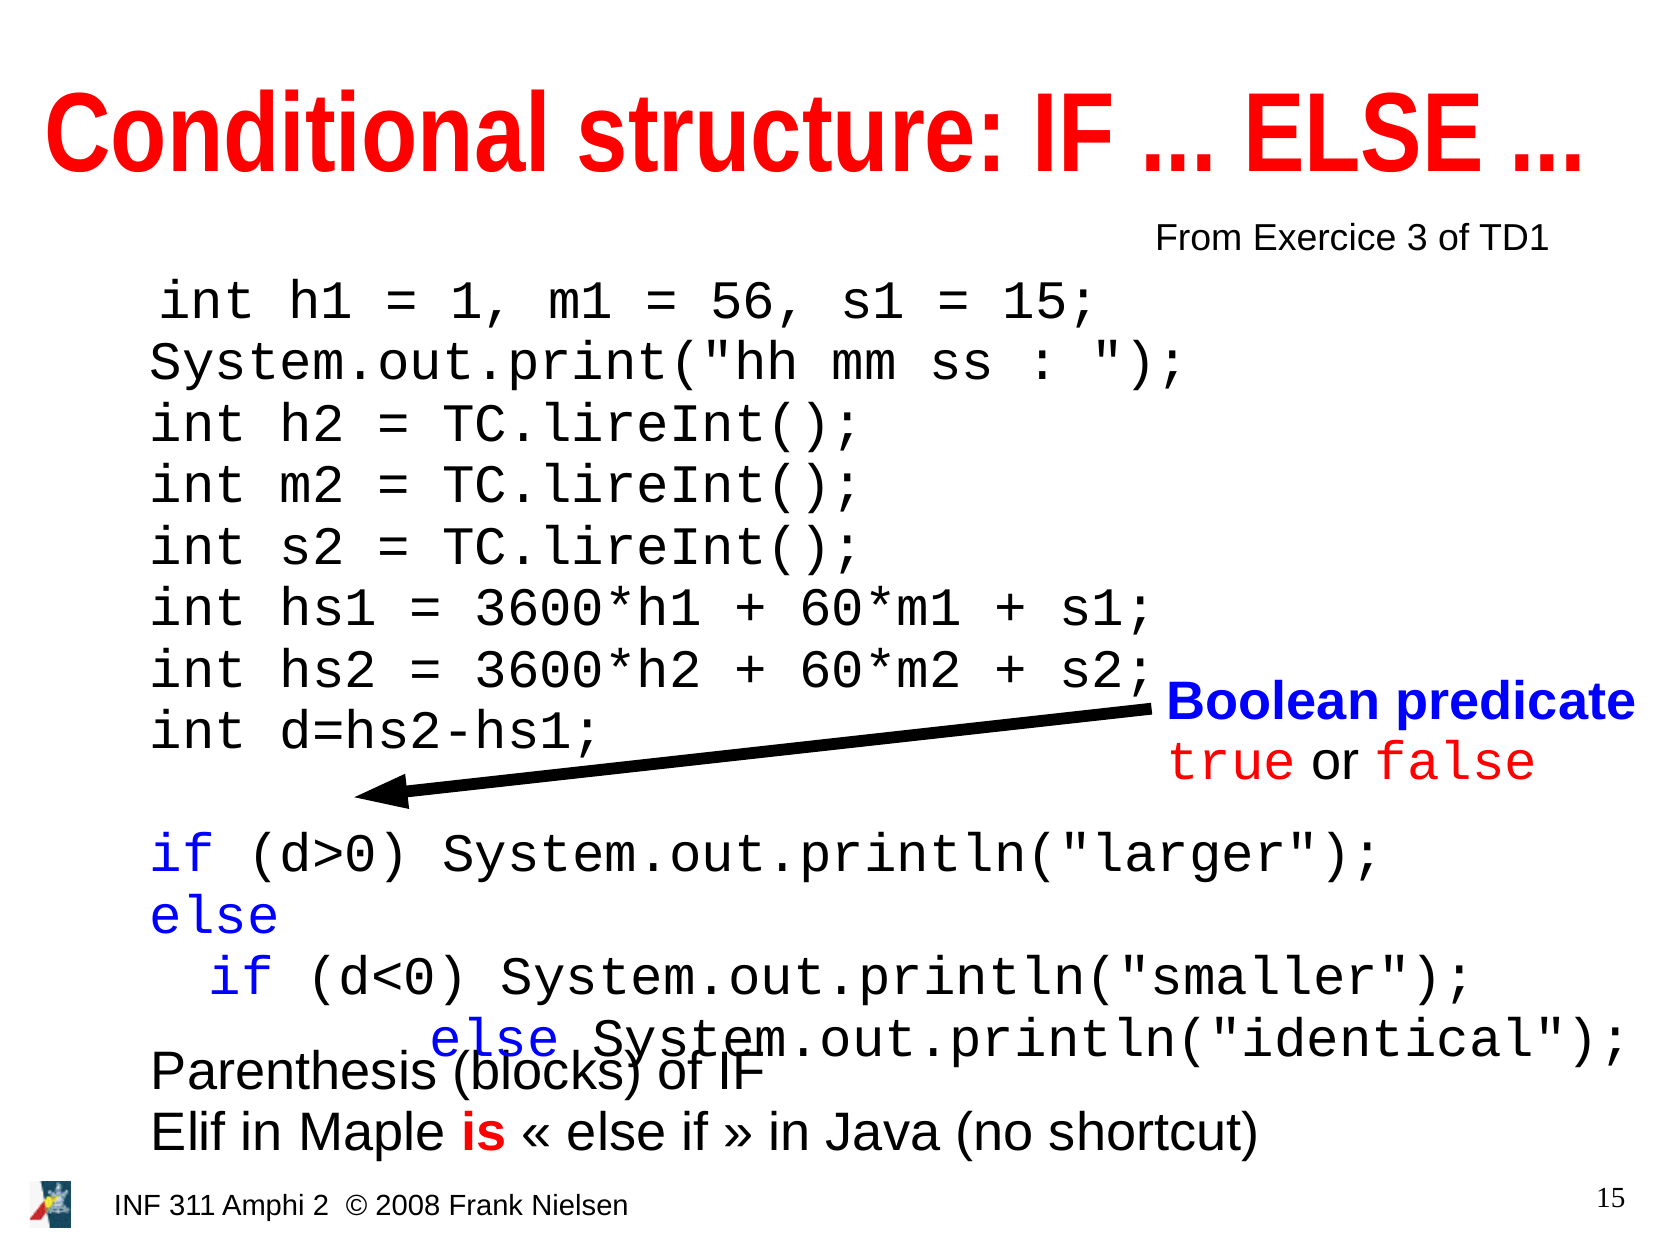

Conditional structure: IF ... ELSE ...
From Exercice 3 of TD1
	 int h1 = 1, m1 = 56, s1 = 15;
 System.out.print("hh mm ss : ");
 int h2 = TC.lireInt();
 int m2 = TC.lireInt();
 int s2 = TC.lireInt();
 int hs1 = 3600*h1 + 60*m1 + s1;
 int hs2 = 3600*h2 + 60*m2 + s2;
 int d=hs2-hs1;
 if (d>0) System.out.println("larger");
 else
			if (d<0) System.out.println("smaller");
 				else System.out.println("identical");
Boolean predicate
true or false
Parenthesis (blocks) of IF
Elif in Maple is « else if » in Java (no shortcut)